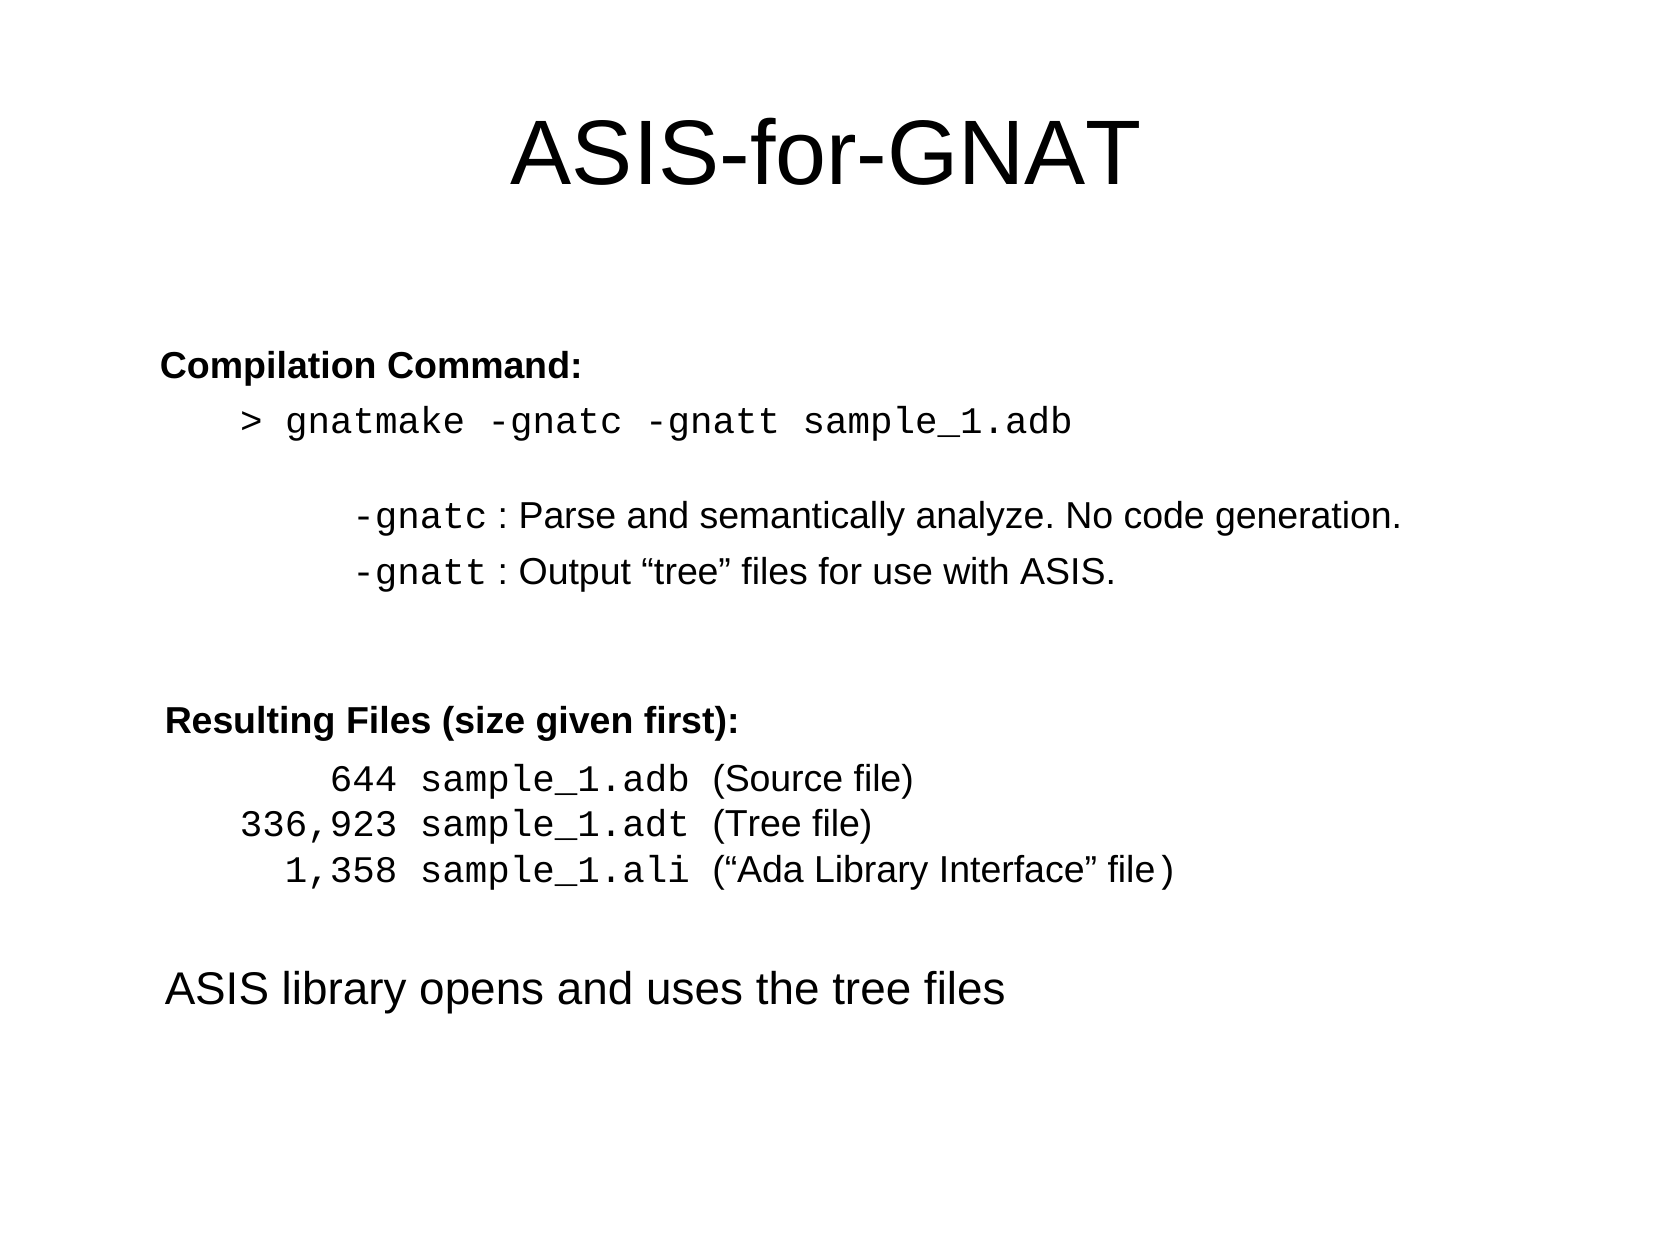

# ASIS-for-GNAT
Compilation Command:
> gnatmake -gnatc -gnatt sample_1.adb
-gnatc : Parse and semantically analyze. No code generation.
-gnatt : Output “tree” files for use with ASIS.
Resulting Files (size given first):
 644 sample_1.adb (Source file)
336,923 sample_1.adt (Tree file)
 1,358 sample_1.ali (“Ada Library Interface” file)
ASIS library opens and uses the tree files